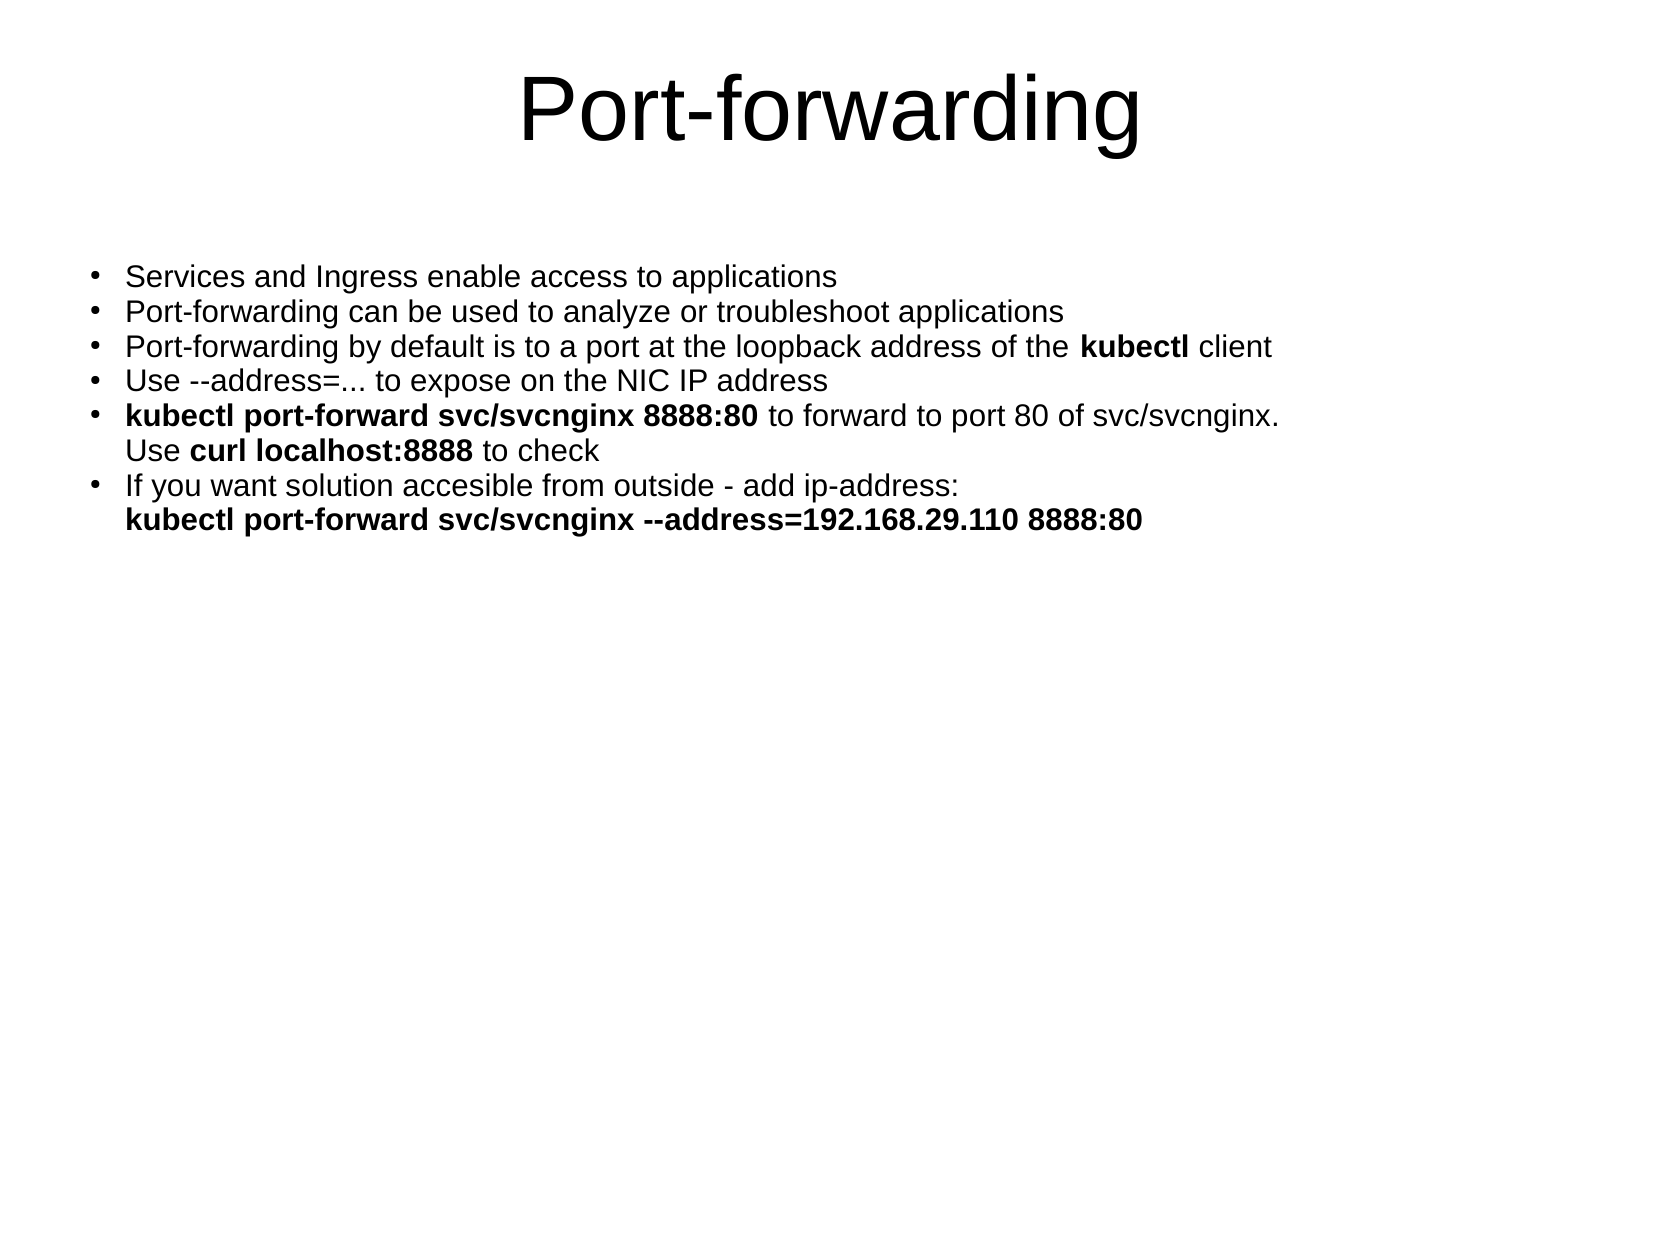

# Port-forwarding
Services and Ingress enable access to applications
Port-forwarding can be used to analyze or troubleshoot applications
Port-forwarding by default is to a port at the loopback address of the kubectl client
Use --address=... to expose on the NIC IP address
kubectl port-forward svc/svcnginx 8888:80 to forward to port 80 of svc/svcnginx.
Use curl localhost:8888 to check
If you want solution accesible from outside - add ip-address:
kubectl port-forward svc/svcnginx --address=192.168.29.110 8888:80